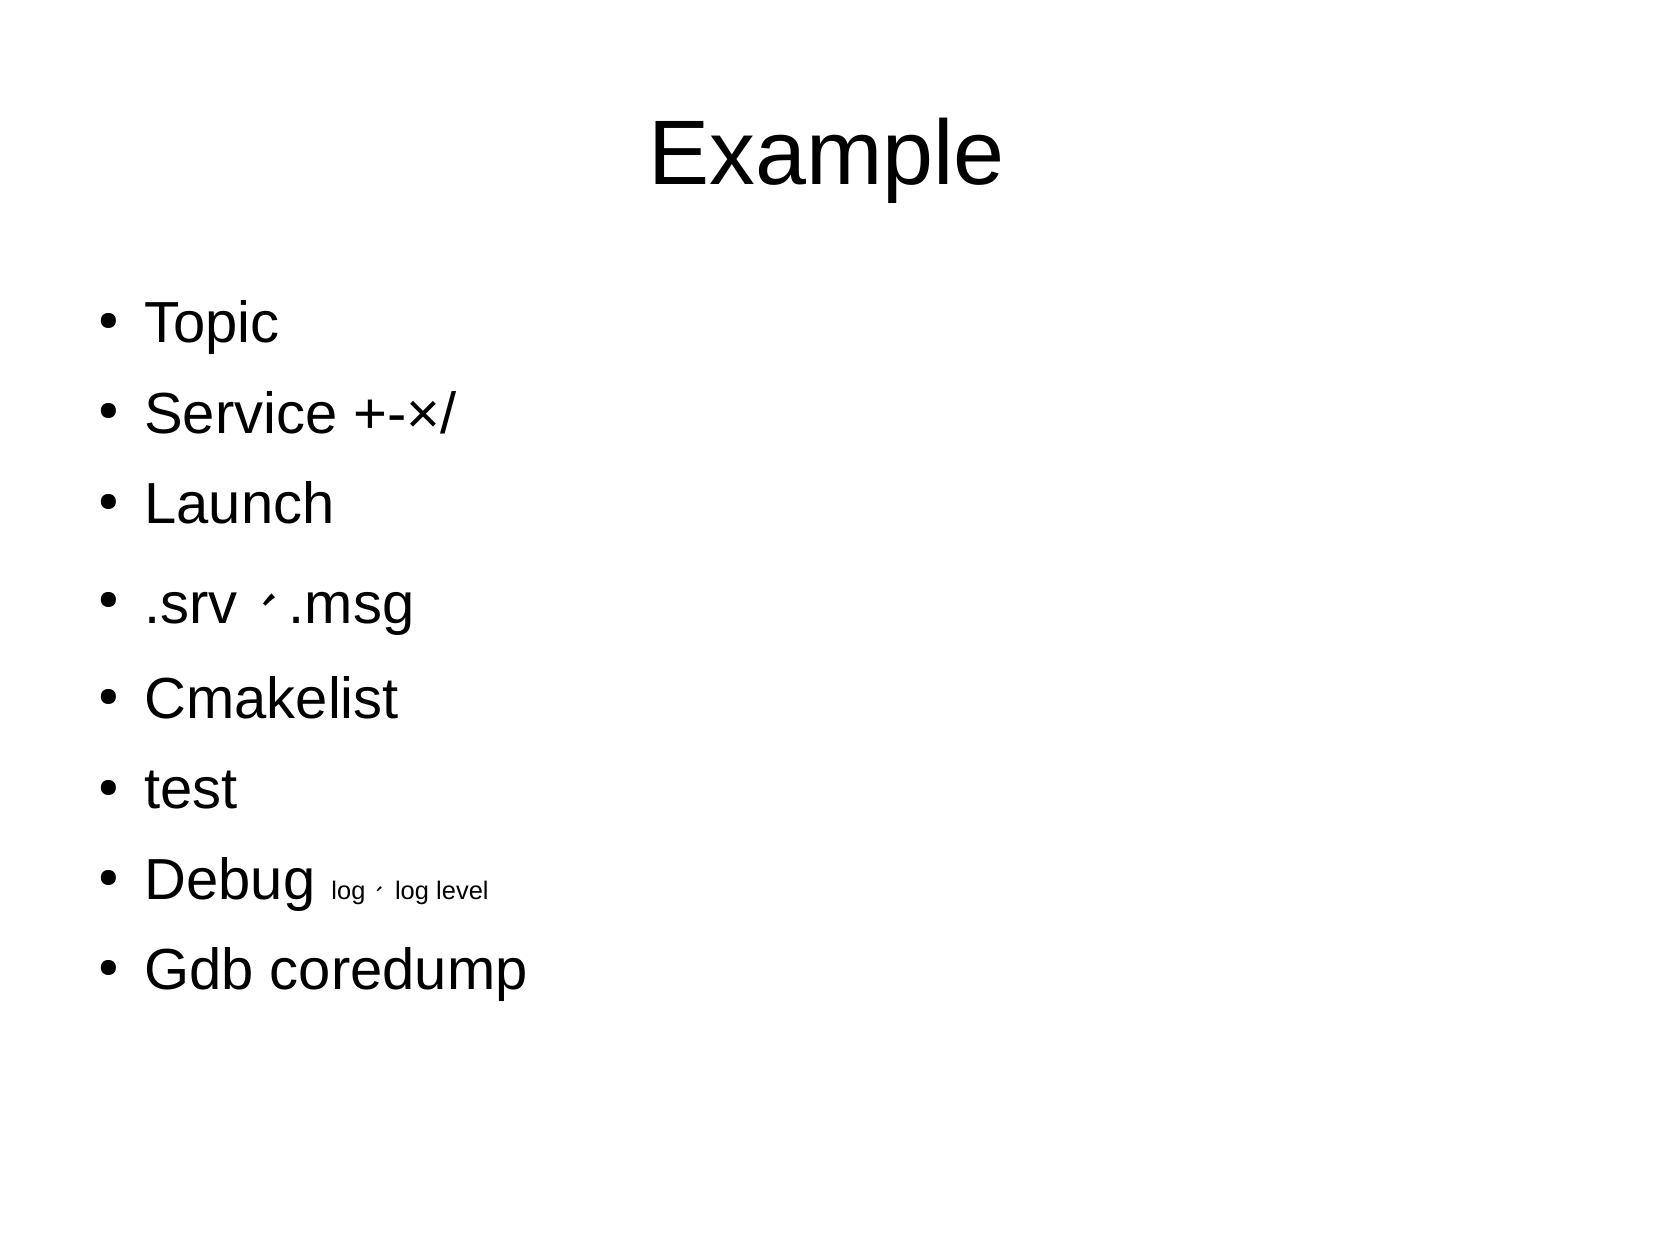

# Example
Topic
Service +-×/
Launch
.srv、.msg
Cmakelist
test
Debug log、 log level
Gdb coredump